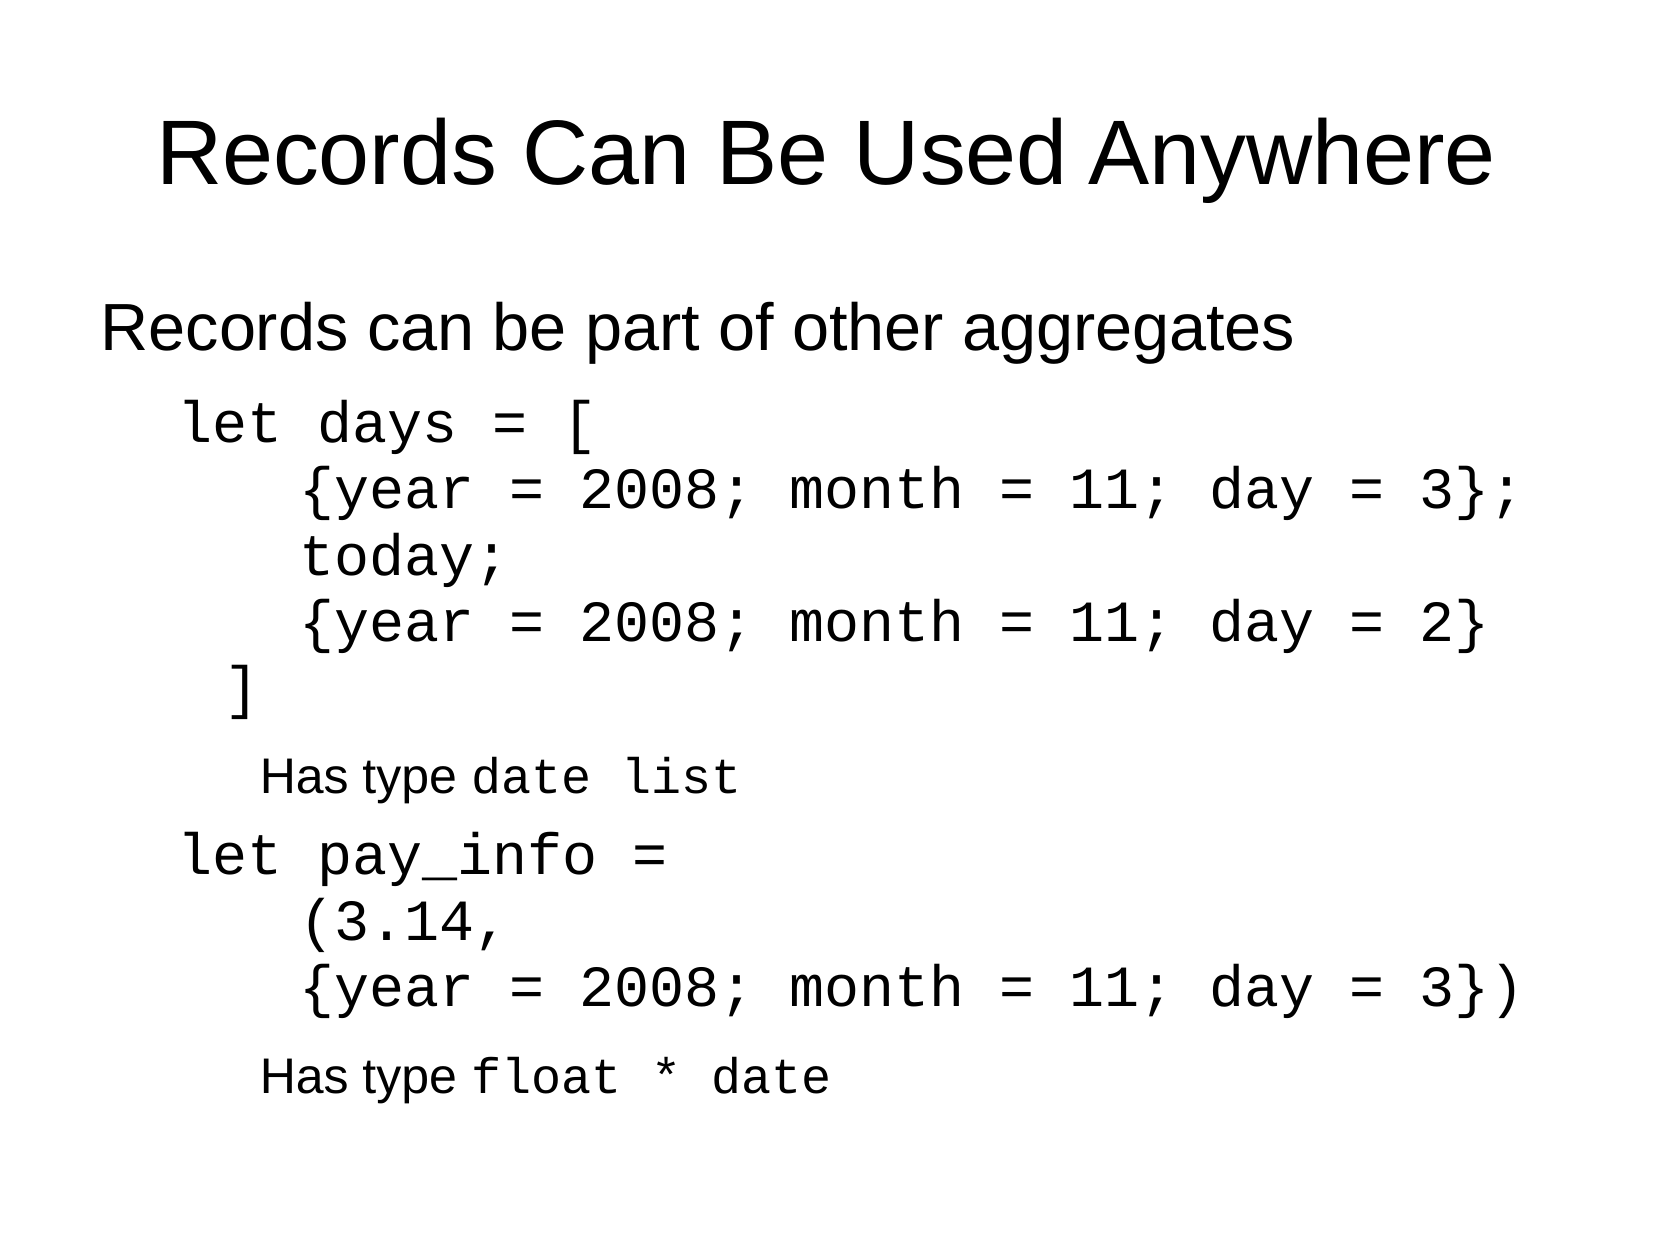

# Records Can Be Used Anywhere
Records can be part of other aggregates
let days = [
	{year = 2008; month = 11; day = 3};
	today;
	{year = 2008; month = 11; day = 2}
]
Has type date list
let pay_info =
	(3.14,
	{year = 2008; month = 11; day = 3})
Has type float * date